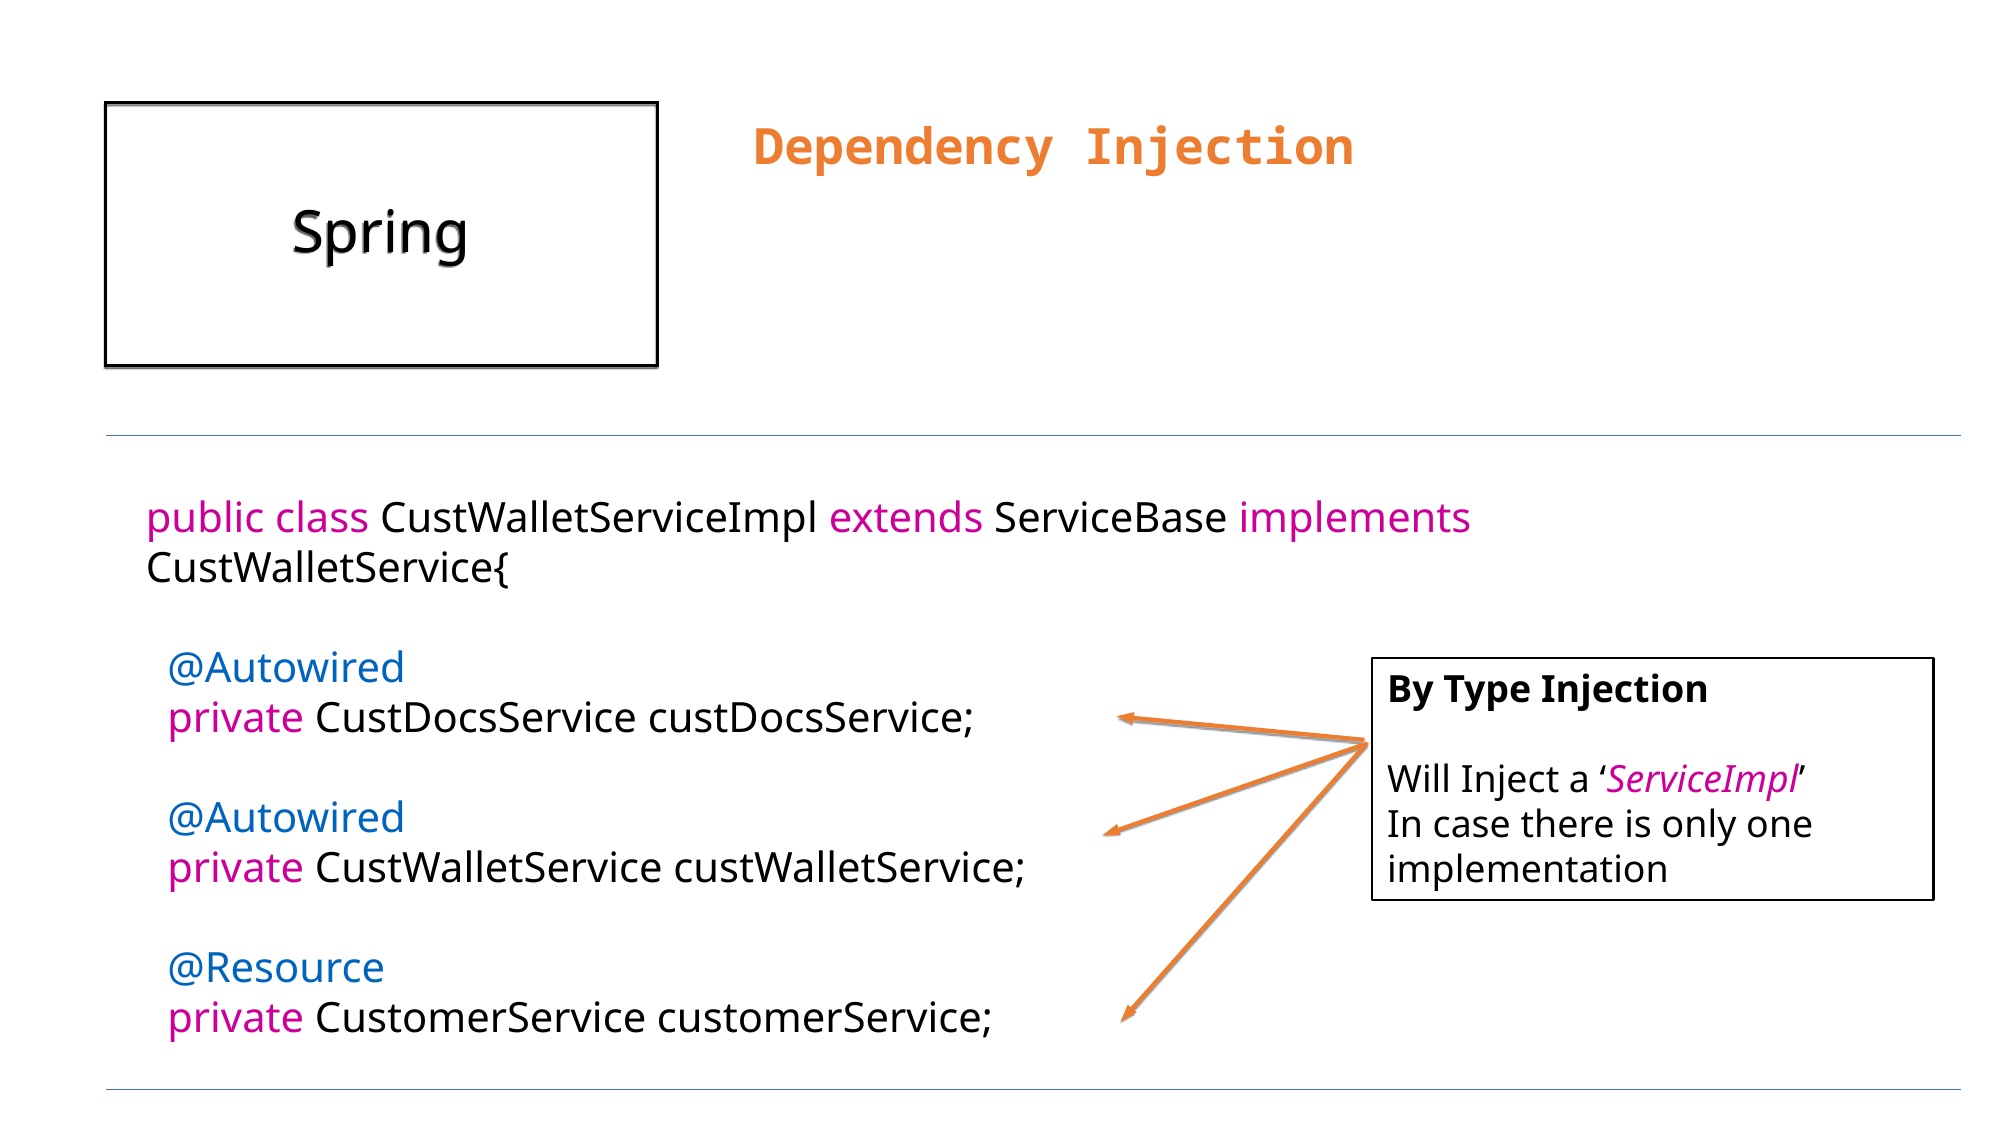

# Spring
Dependency Injection
public class CustWalletServiceImpl extends ServiceBase implements CustWalletService{
 @Autowired
 private CustDocsService custDocsService;
 @Autowired
 private CustWalletService custWalletService;
 @Resource
 private CustomerService customerService;
By Type Injection
Will Inject a ‘ServiceImpl’
In case there is only one implementation